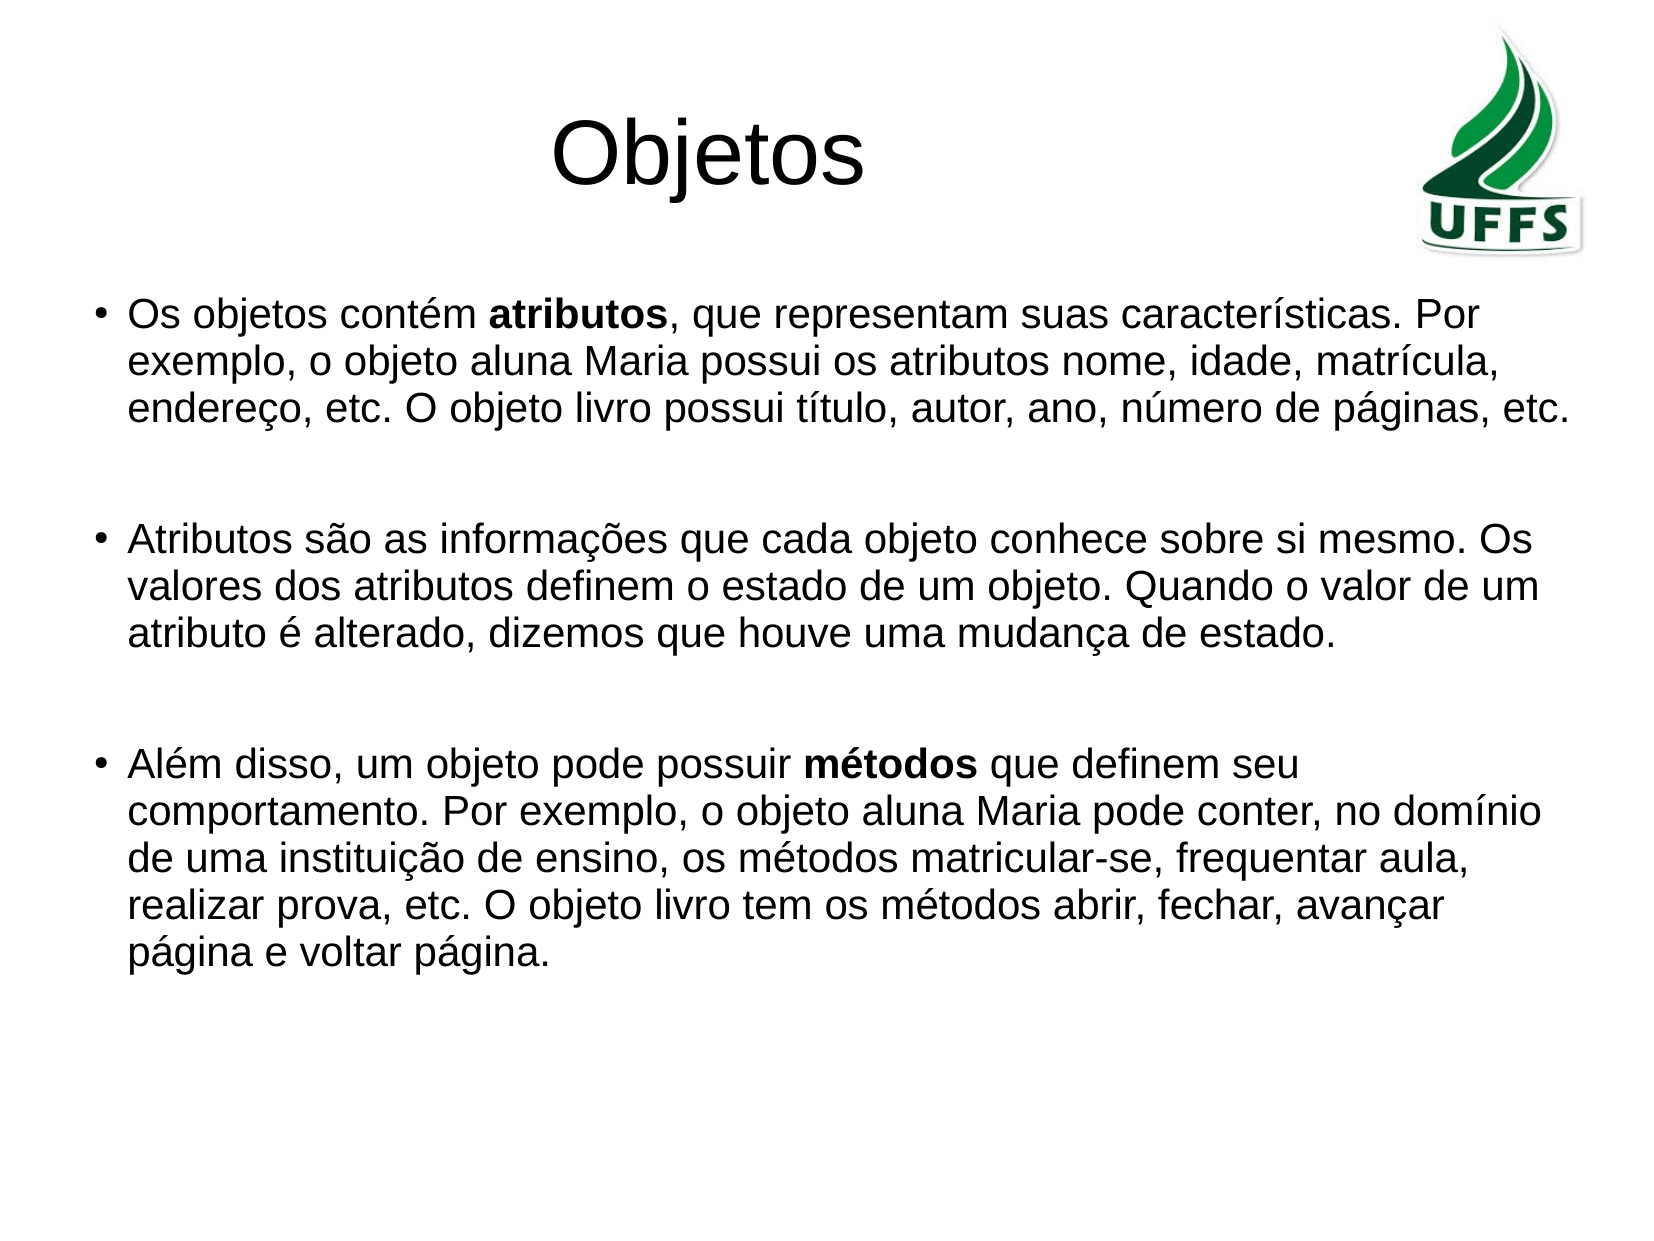

# Objetos
Os objetos contém atributos, que representam suas características. Por exemplo, o objeto aluna Maria possui os atributos nome, idade, matrícula, endereço, etc. O objeto livro possui título, autor, ano, número de páginas, etc.
Atributos são as informações que cada objeto conhece sobre si mesmo. Os valores dos atributos definem o estado de um objeto. Quando o valor de um atributo é alterado, dizemos que houve uma mudança de estado.
Além disso, um objeto pode possuir métodos que definem seu comportamento. Por exemplo, o objeto aluna Maria pode conter, no domínio de uma instituição de ensino, os métodos matricular-se, frequentar aula, realizar prova, etc. O objeto livro tem os métodos abrir, fechar, avançar página e voltar página.